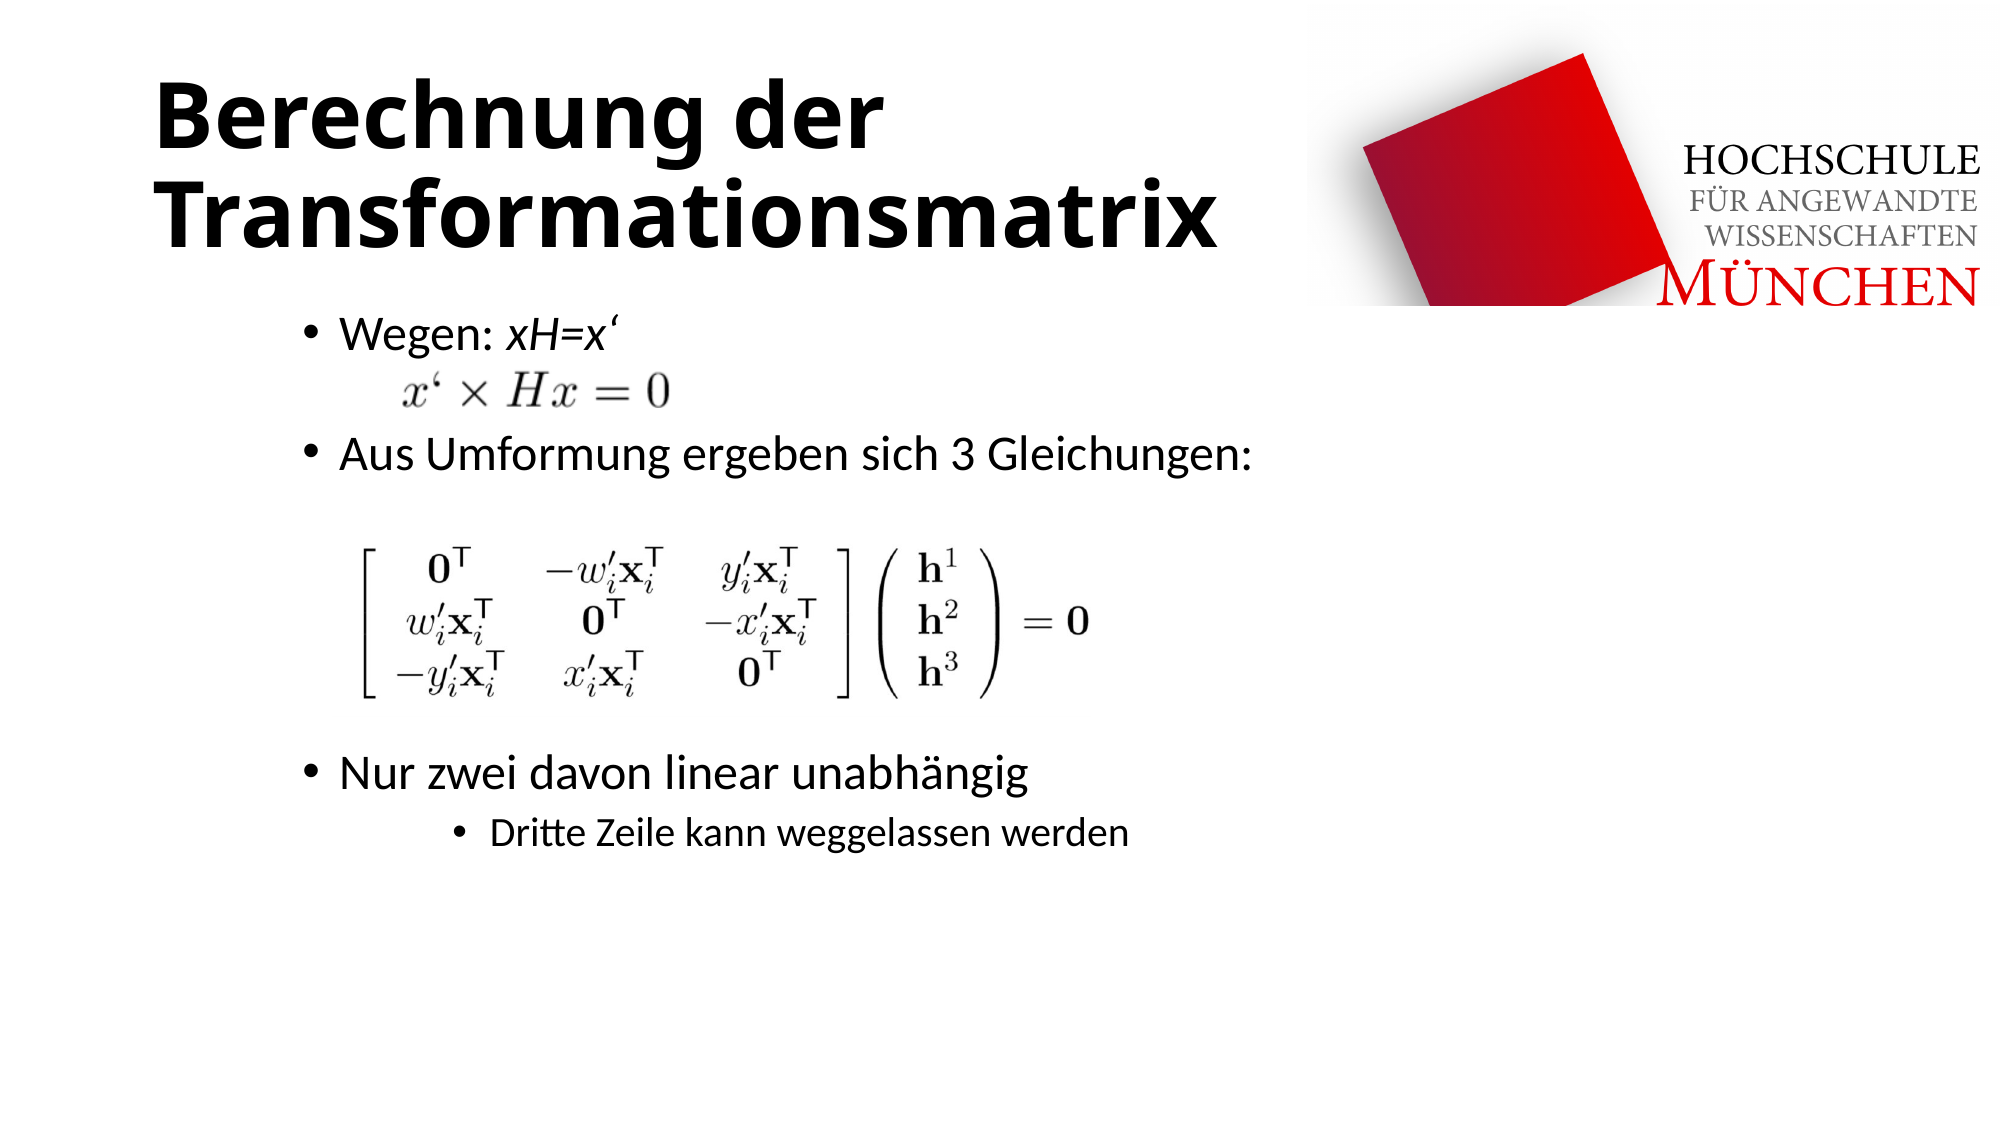

# Berechnung der Transformationsmatrix
Wegen: xH=x‘
->
Aus Umformung ergeben sich 3 Gleichungen:
Nur zwei davon linear unabhängig
Dritte Zeile kann weggelassen werden